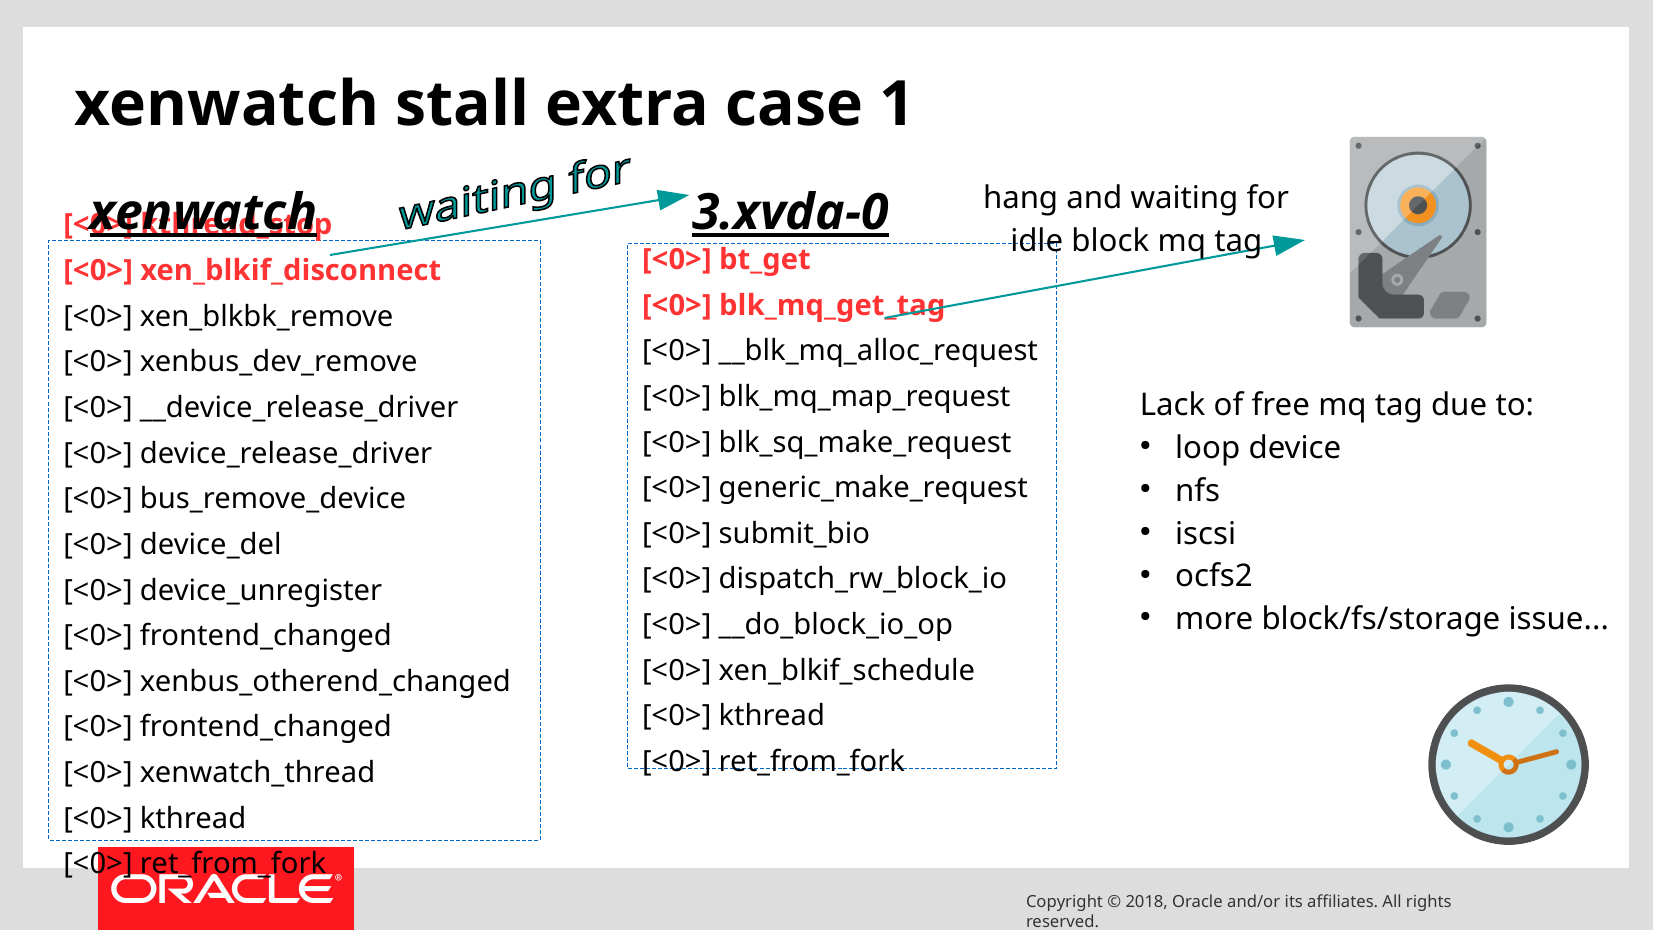

xenwatch stall extra case 1
waiting for
hang and waiting for
idle block mq tag
xenwatch
3.xvda-0
[<0>] kthread_stop
[<0>] xen_blkif_disconnect
[<0>] xen_blkbk_remove
[<0>] xenbus_dev_remove
[<0>] __device_release_driver
[<0>] device_release_driver
[<0>] bus_remove_device
[<0>] device_del
[<0>] device_unregister
[<0>] frontend_changed
[<0>] xenbus_otherend_changed
[<0>] frontend_changed
[<0>] xenwatch_thread
[<0>] kthread
[<0>] ret_from_fork
[<0>] bt_get
[<0>] blk_mq_get_tag
[<0>] __blk_mq_alloc_request
[<0>] blk_mq_map_request
[<0>] blk_sq_make_request
[<0>] generic_make_request
[<0>] submit_bio
[<0>] dispatch_rw_block_io
[<0>] __do_block_io_op
[<0>] xen_blkif_schedule
[<0>] kthread
[<0>] ret_from_fork
Lack of free mq tag due to:
loop device
nfs
iscsi
ocfs2
more block/fs/storage issue...
Copyright © 2018, Oracle and/or its affiliates. All rights reserved.